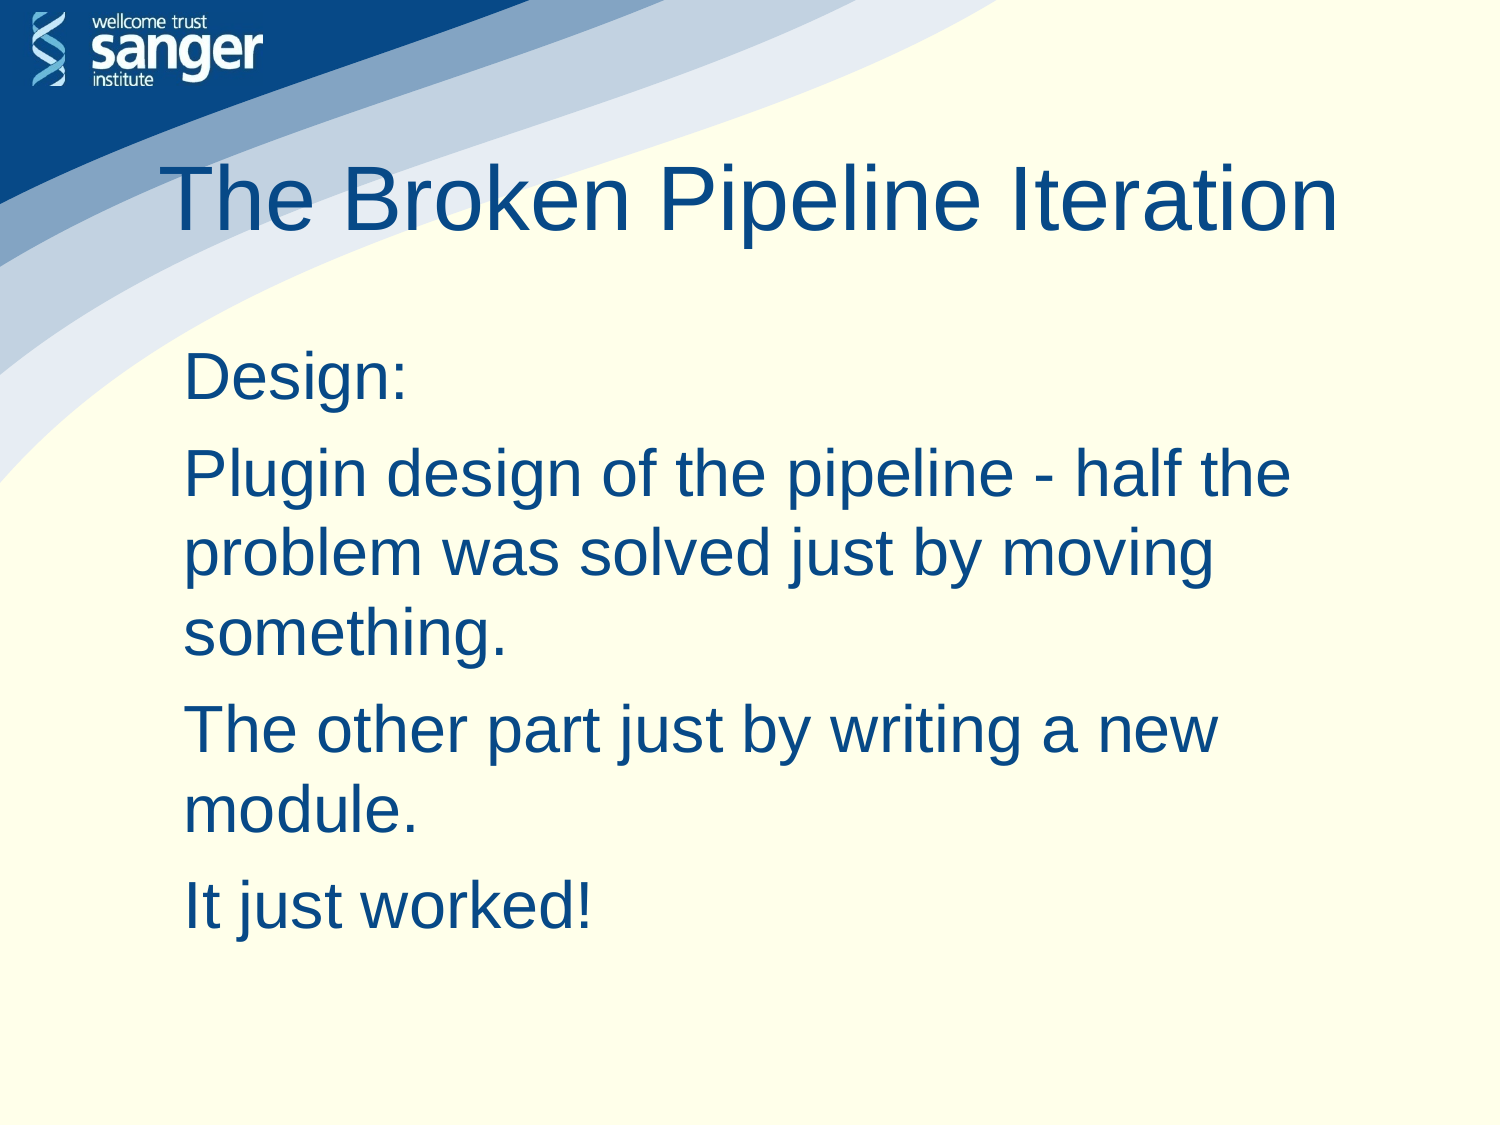

# The Broken Pipeline Iteration
Design:
Plugin design of the pipeline - half the problem was solved just by moving something.
The other part just by writing a new module.
It just worked!